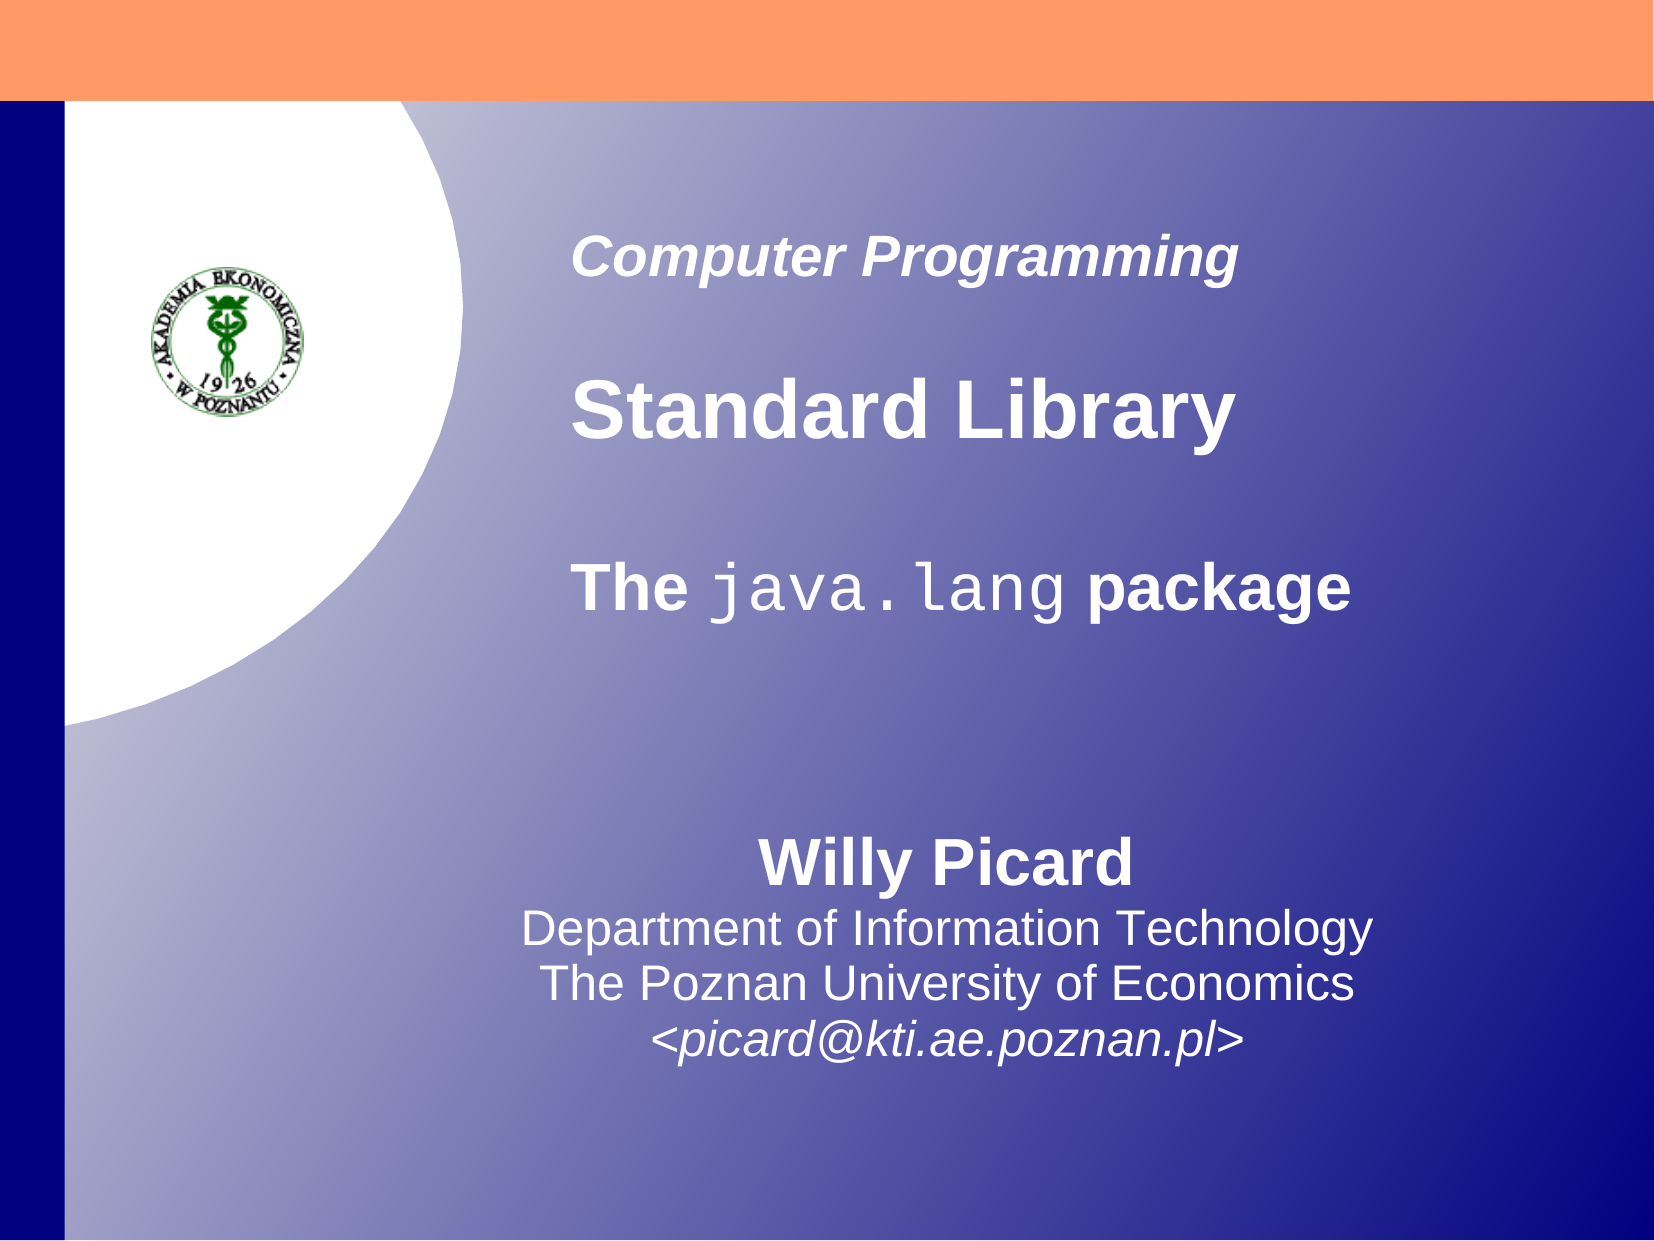

# Computer Programming Standard Library The java.lang package